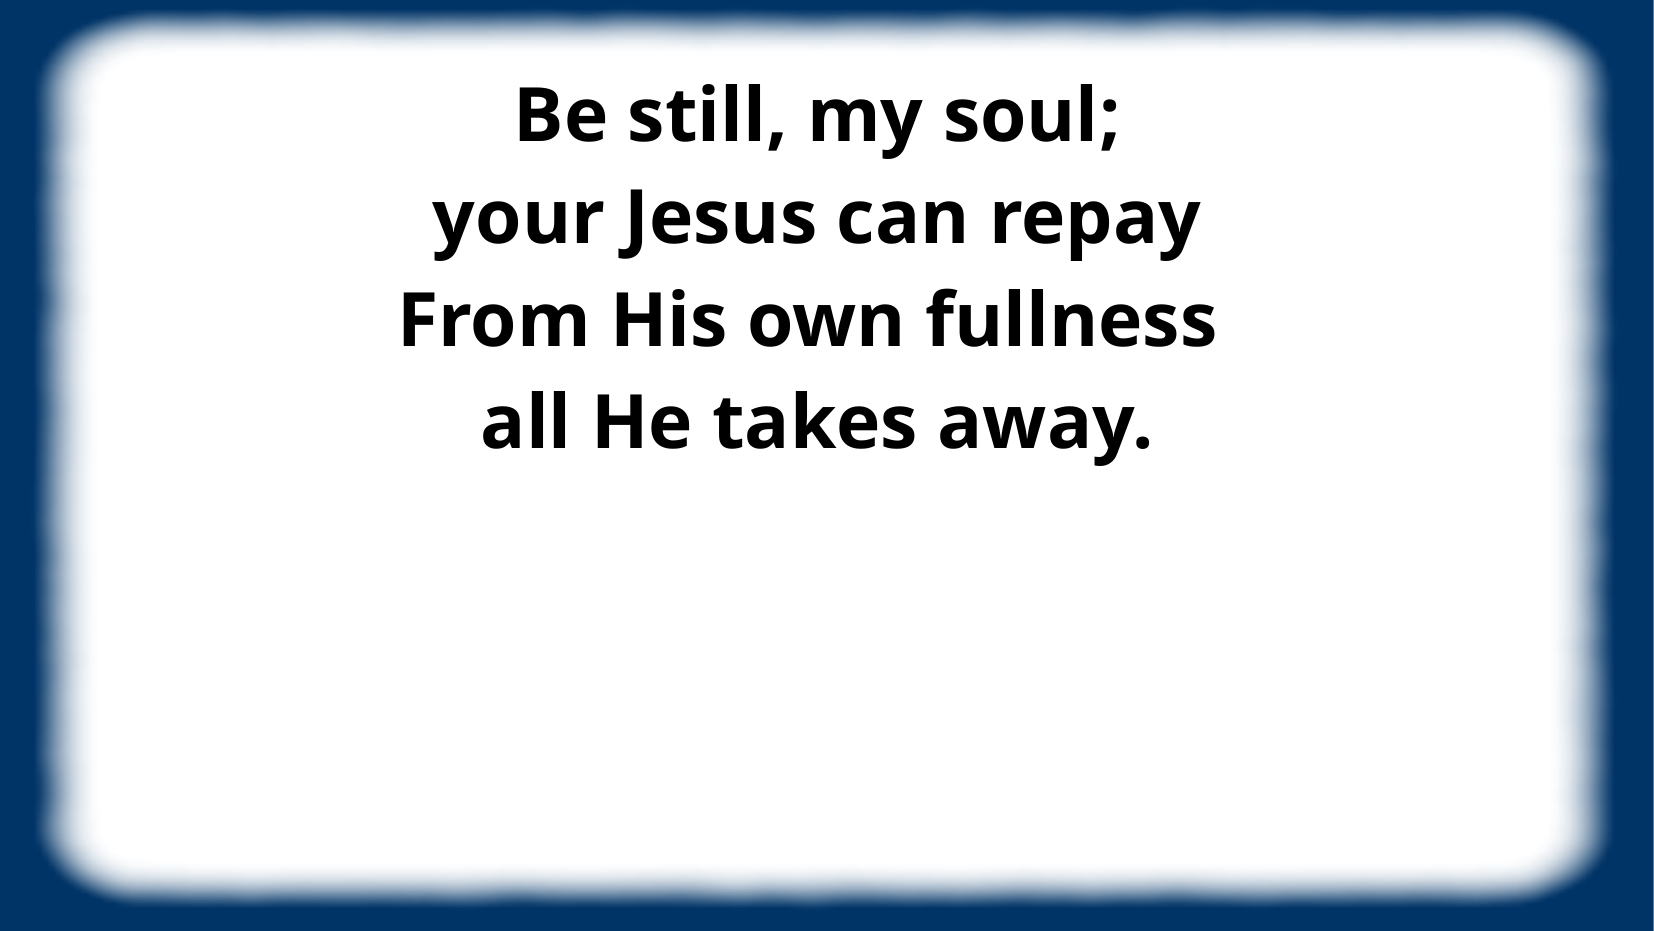

Be still, my soul;
your Jesus can repay
From His own fullness
all He takes away.